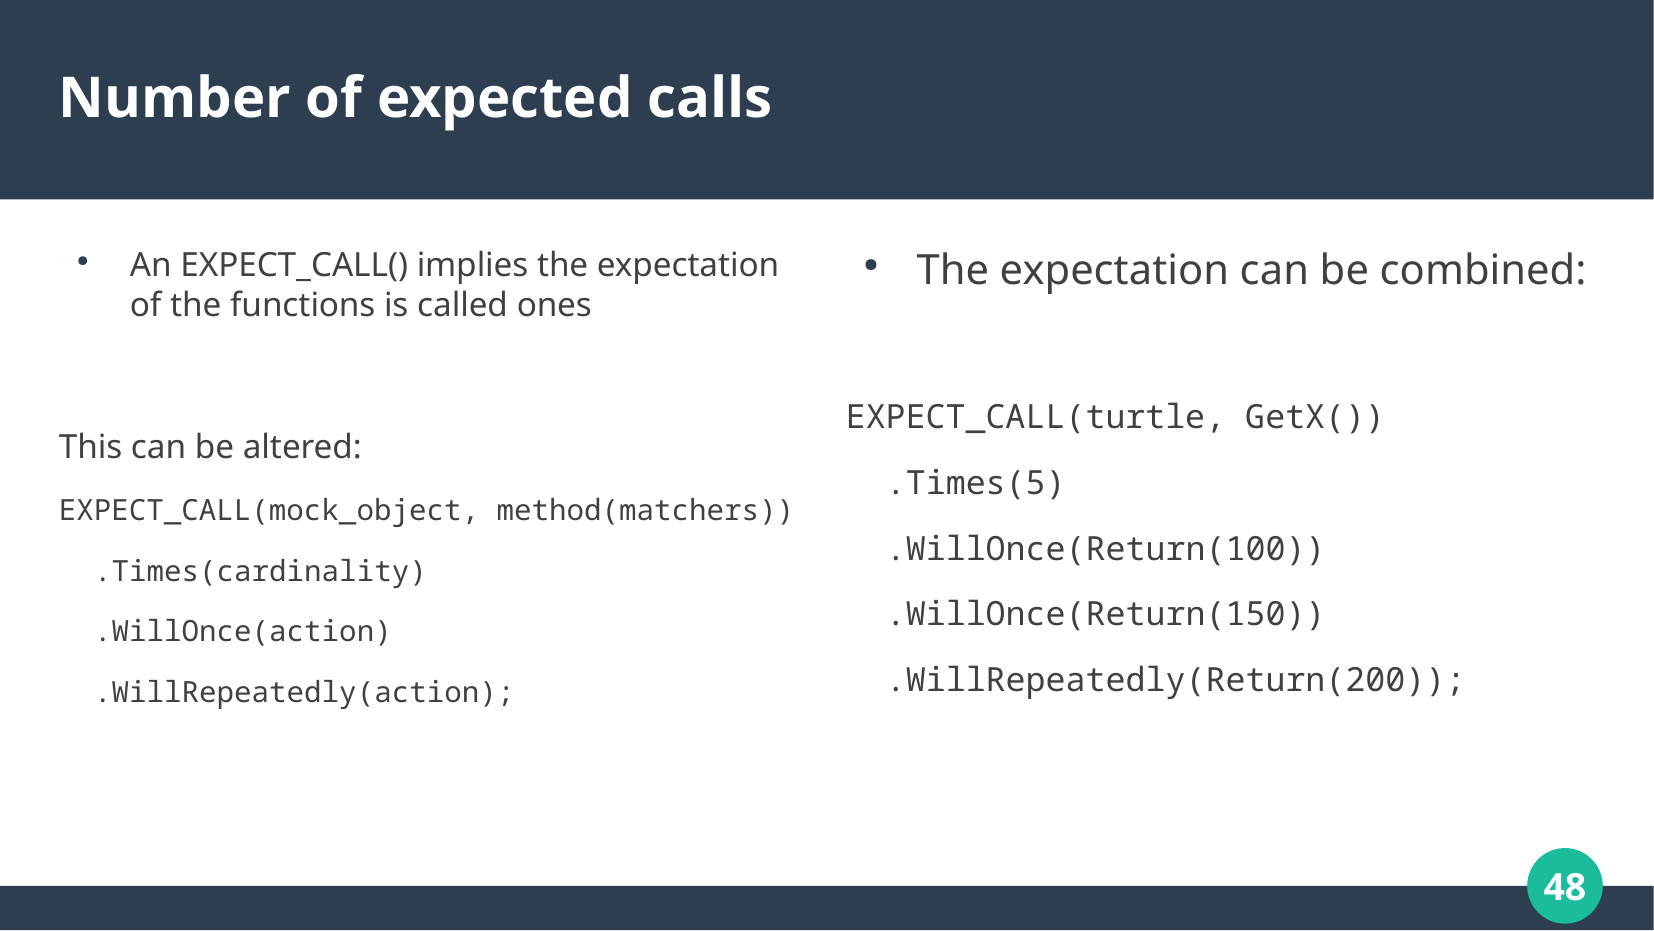

# Number of expected calls
An EXPECT_CALL() implies the expectation of the functions is called ones
This can be altered:
EXPECT_CALL(mock_object, method(matchers))
 .Times(cardinality)
 .WillOnce(action)
 .WillRepeatedly(action);
The expectation can be combined:
EXPECT_CALL(turtle, GetX())
 .Times(5)
 .WillOnce(Return(100))
 .WillOnce(Return(150))
 .WillRepeatedly(Return(200));